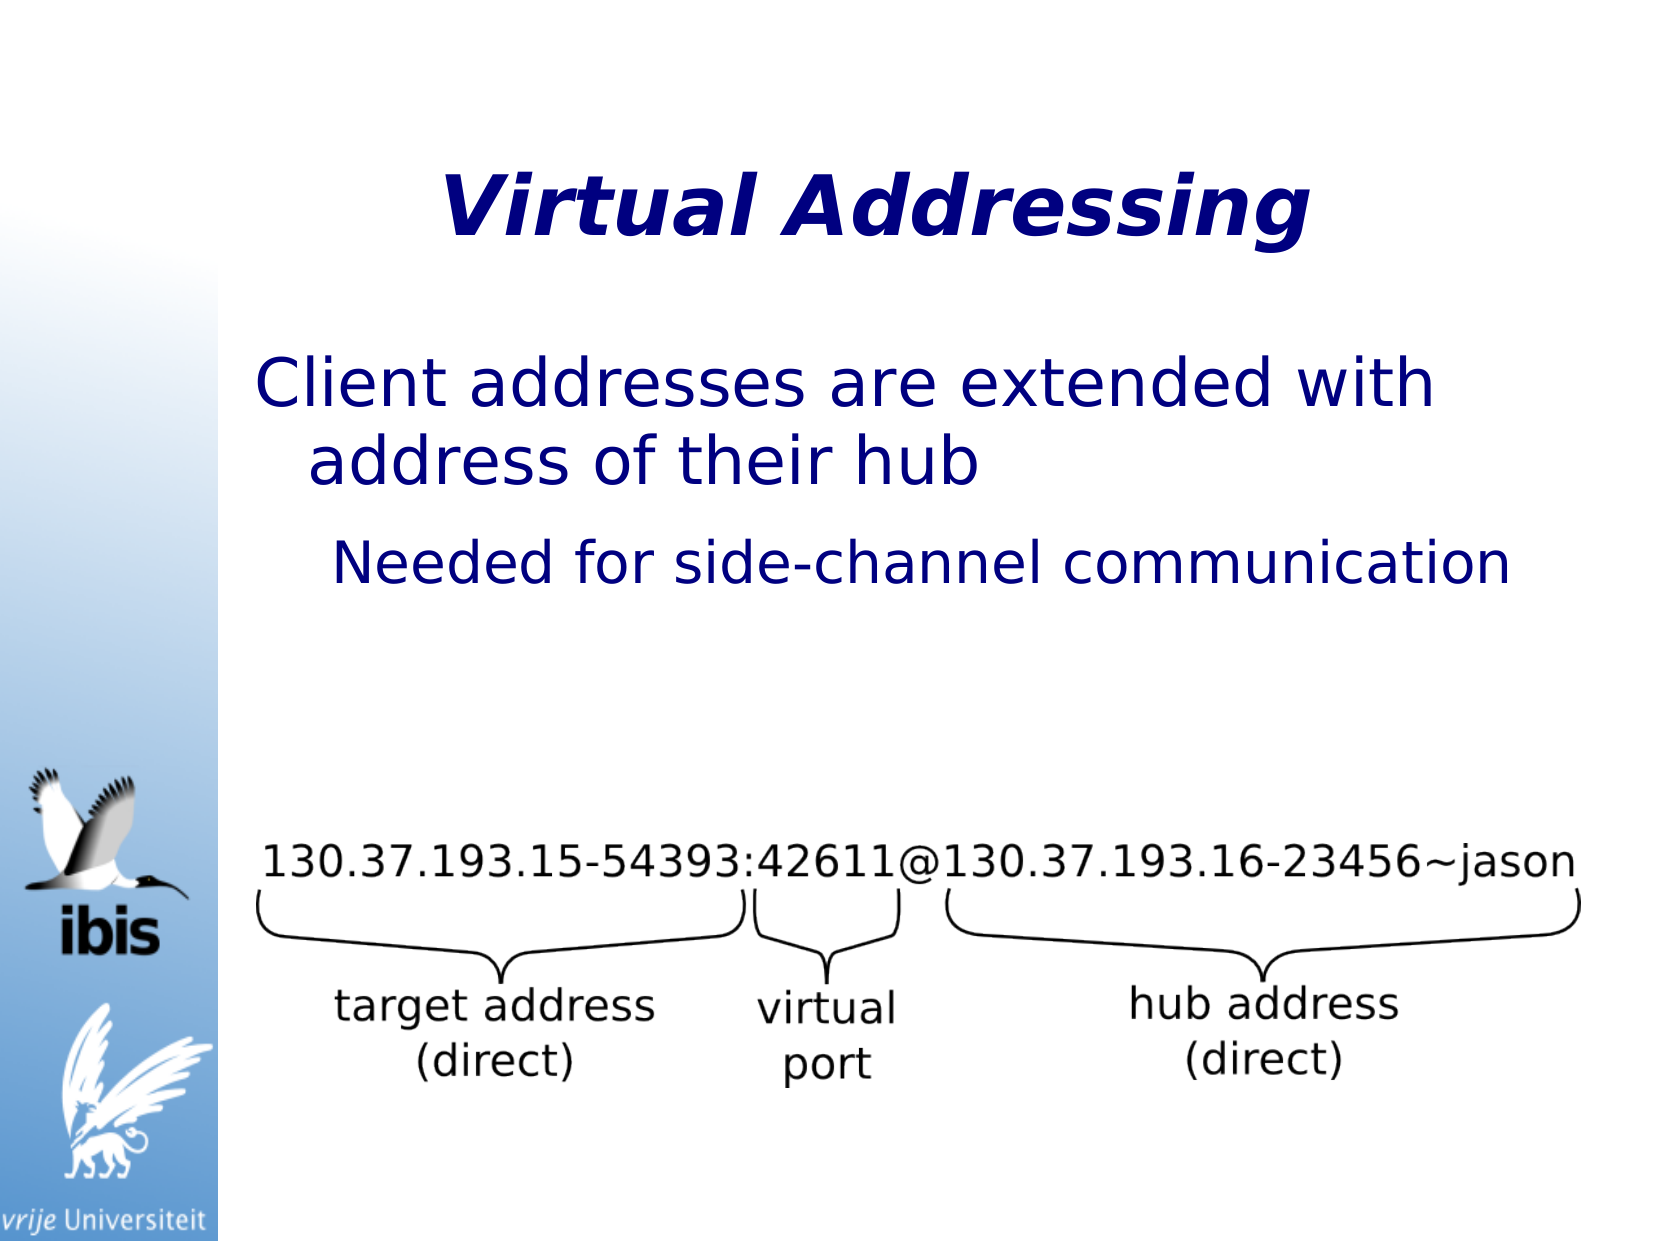

# Virtual Addressing
Client addresses are extended with address of their hub
Needed for side-channel communication